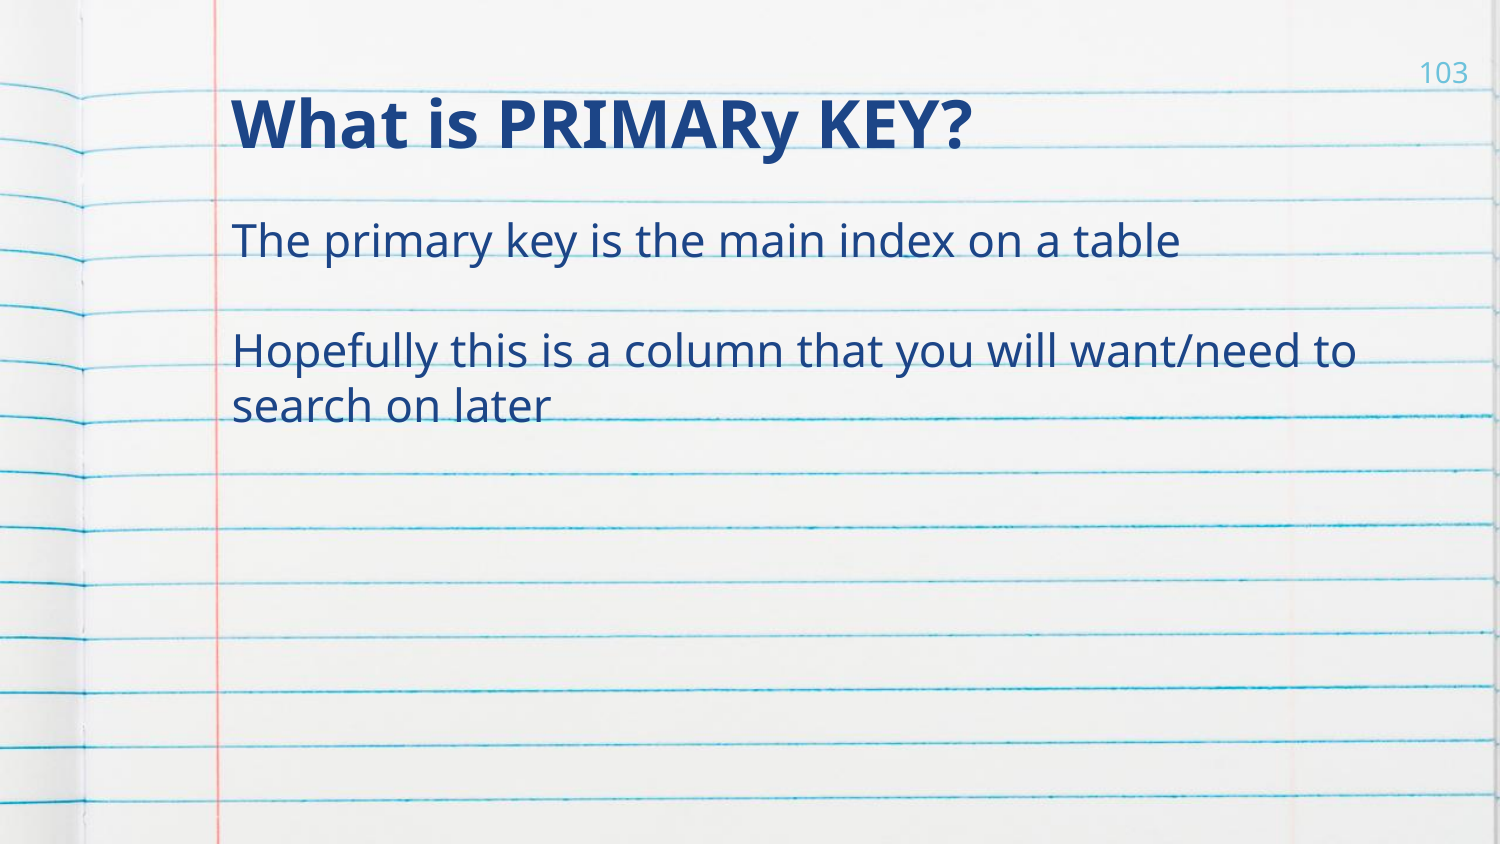

# What is PRIMARy KEY?
The primary key is the main index on a table
Hopefully this is a column that you will want/need to search on later